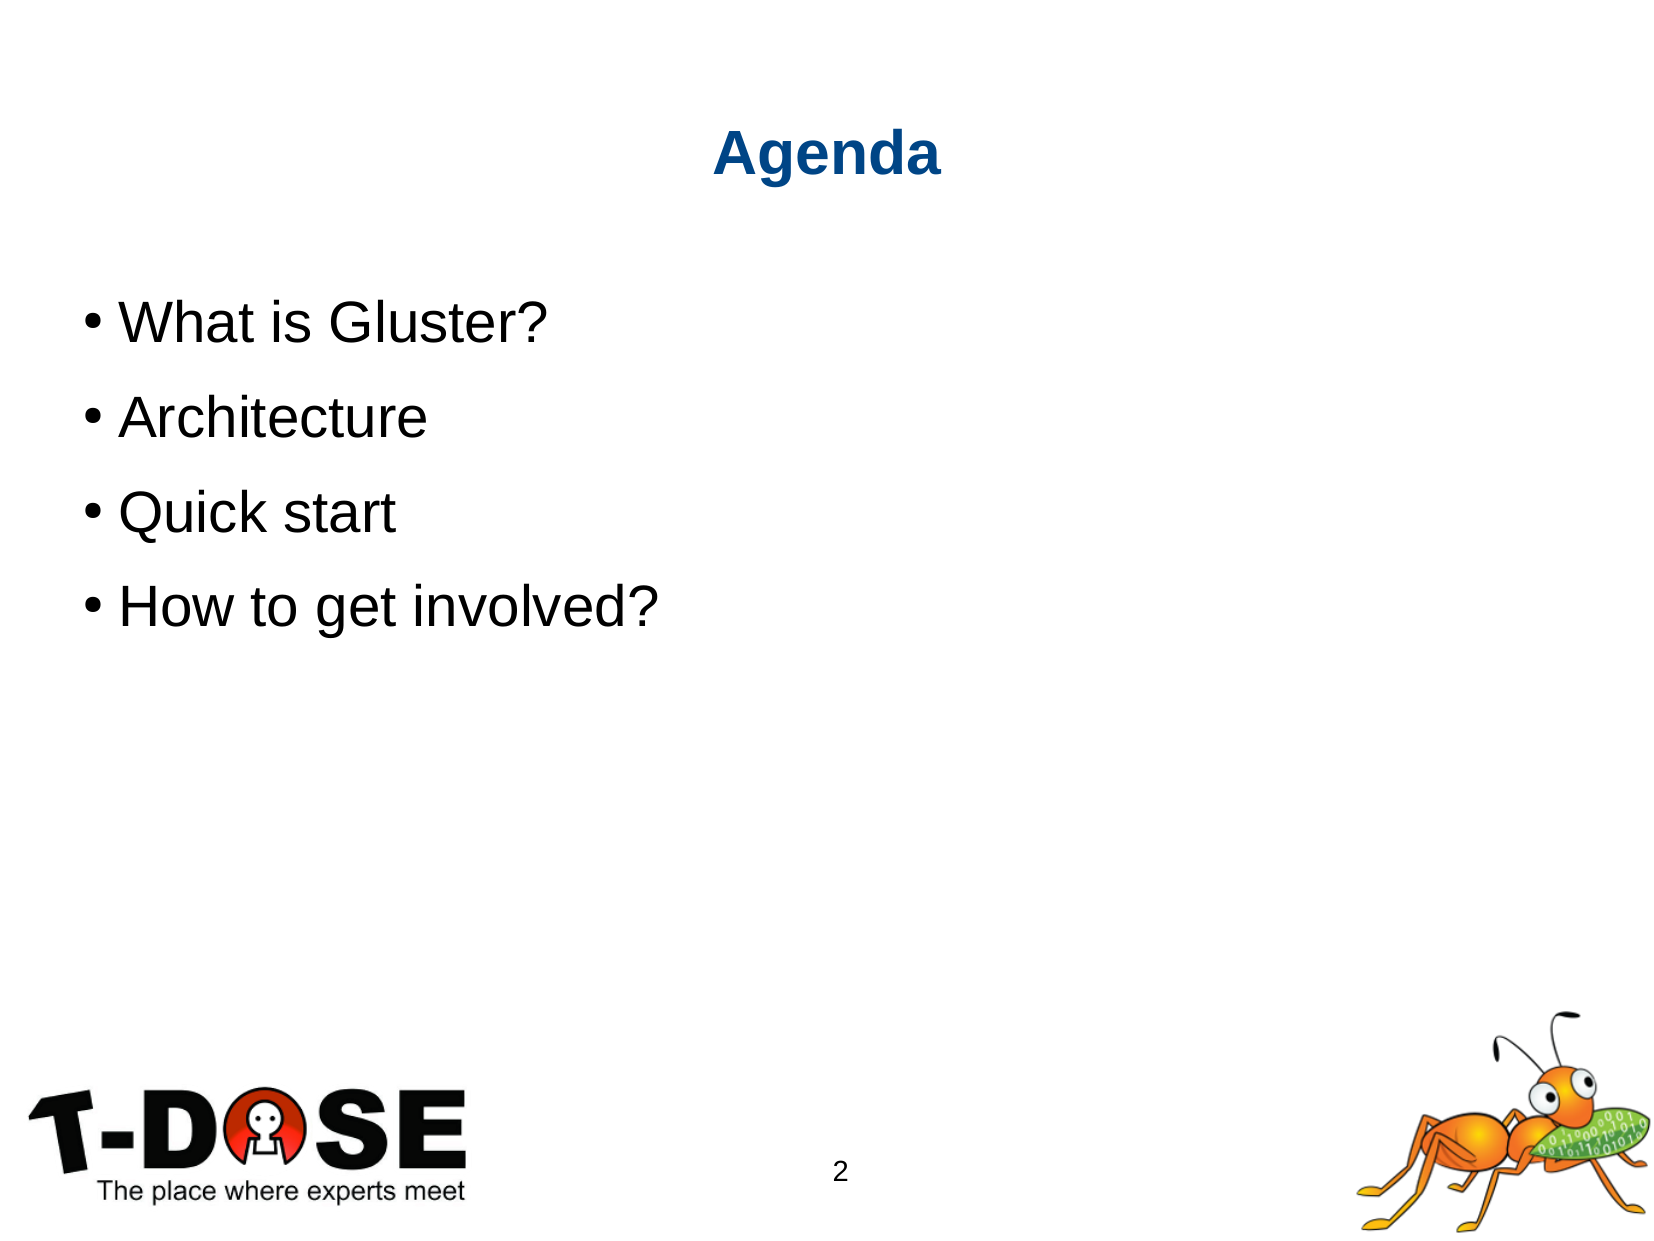

Agenda
# What is Gluster?
Architecture
Quick start
How to get involved?
2